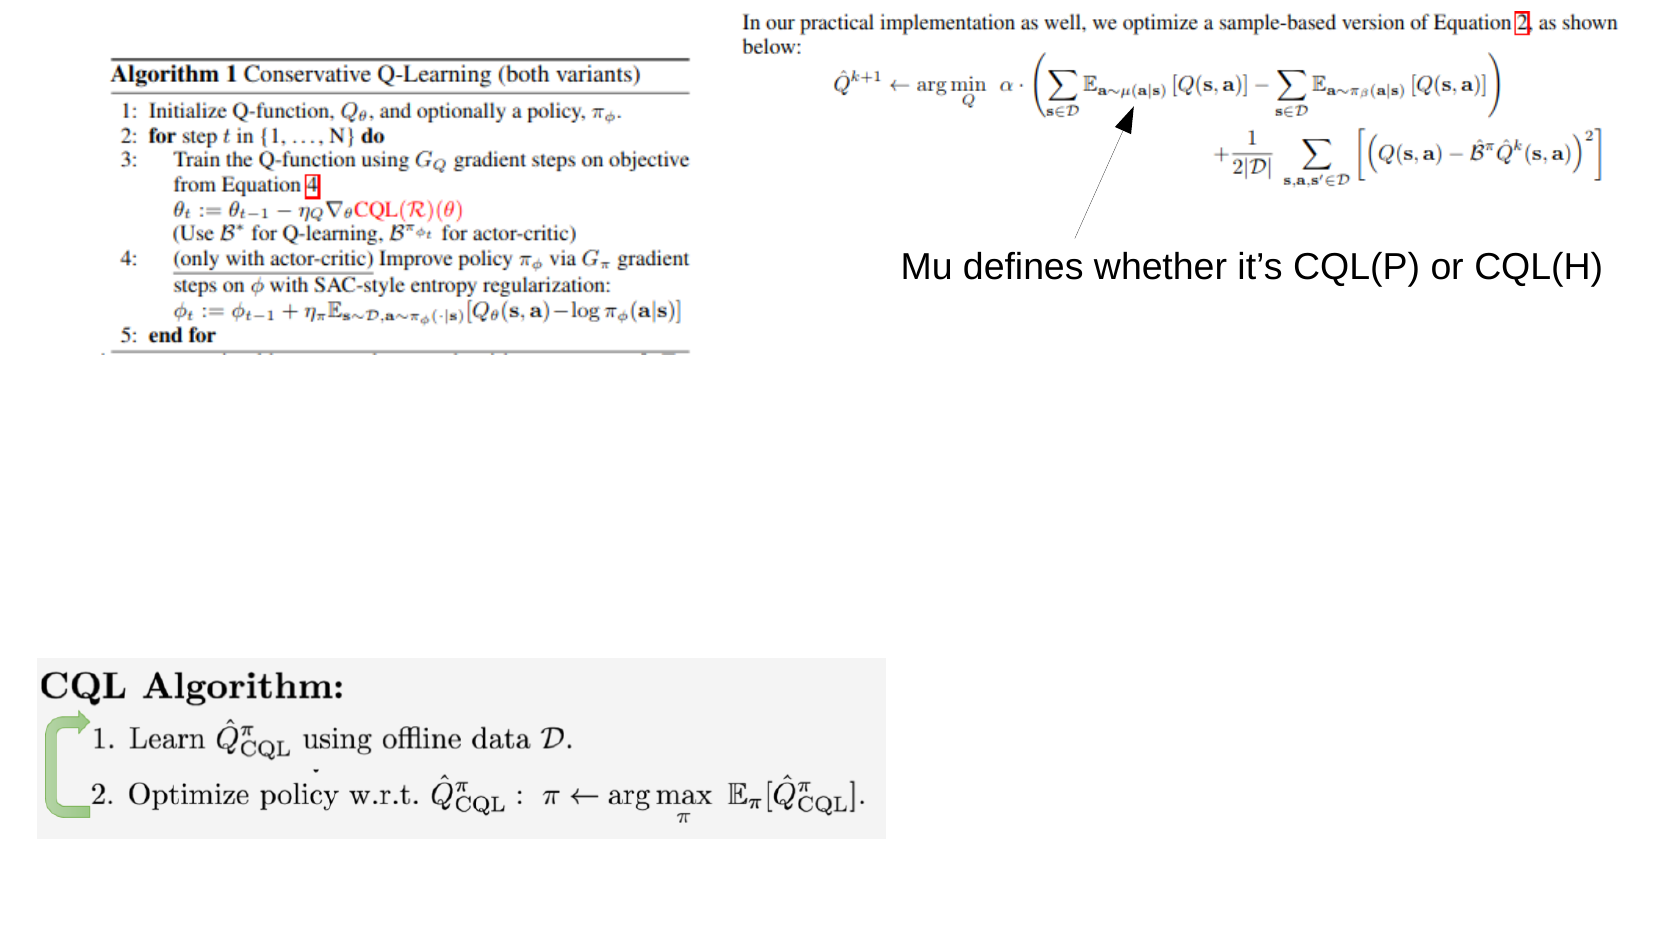

Mu defines whether it’s CQL(P) or CQL(H)